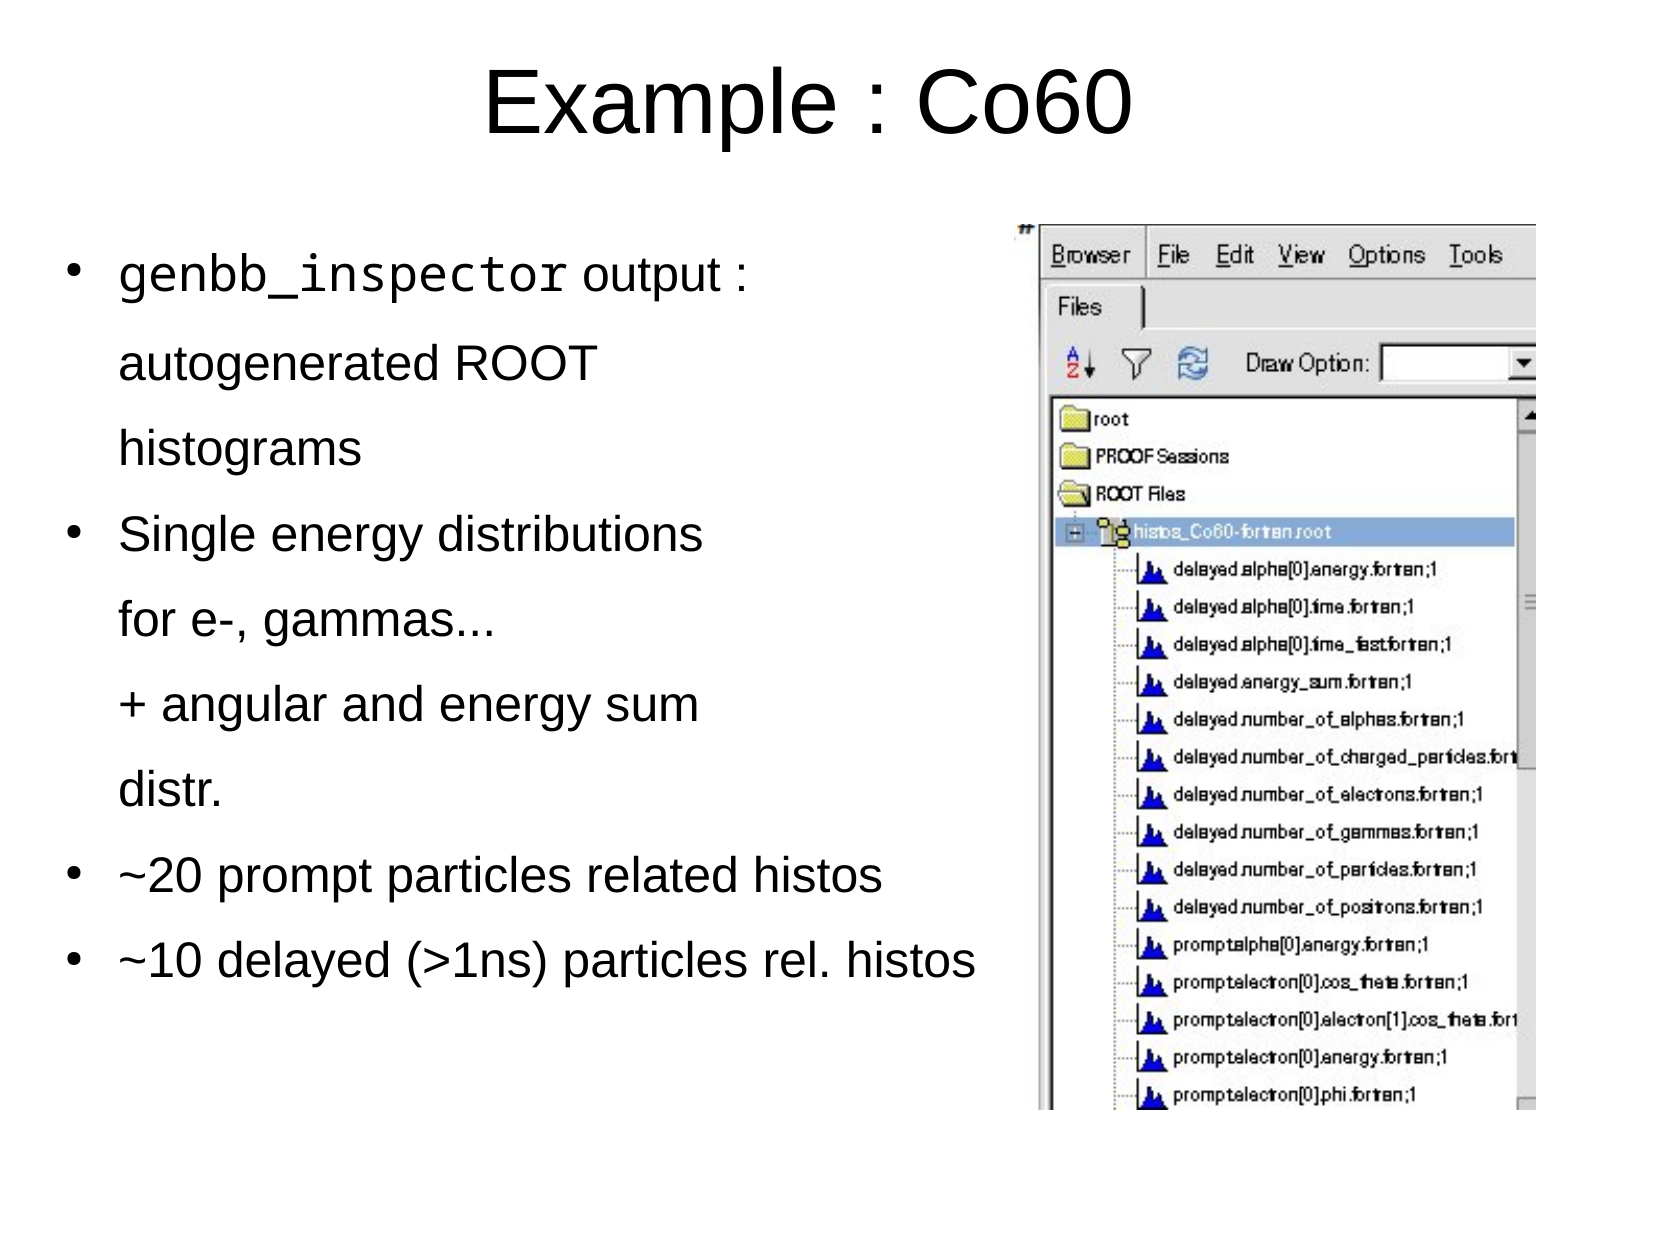

# Example : Co60
genbb_inspector output :
autogenerated ROOT
histograms
Single energy distributions
for e-, gammas...
+ angular and energy sum
distr.
~20 prompt particles related histos
~10 delayed (>1ns) particles rel. histos